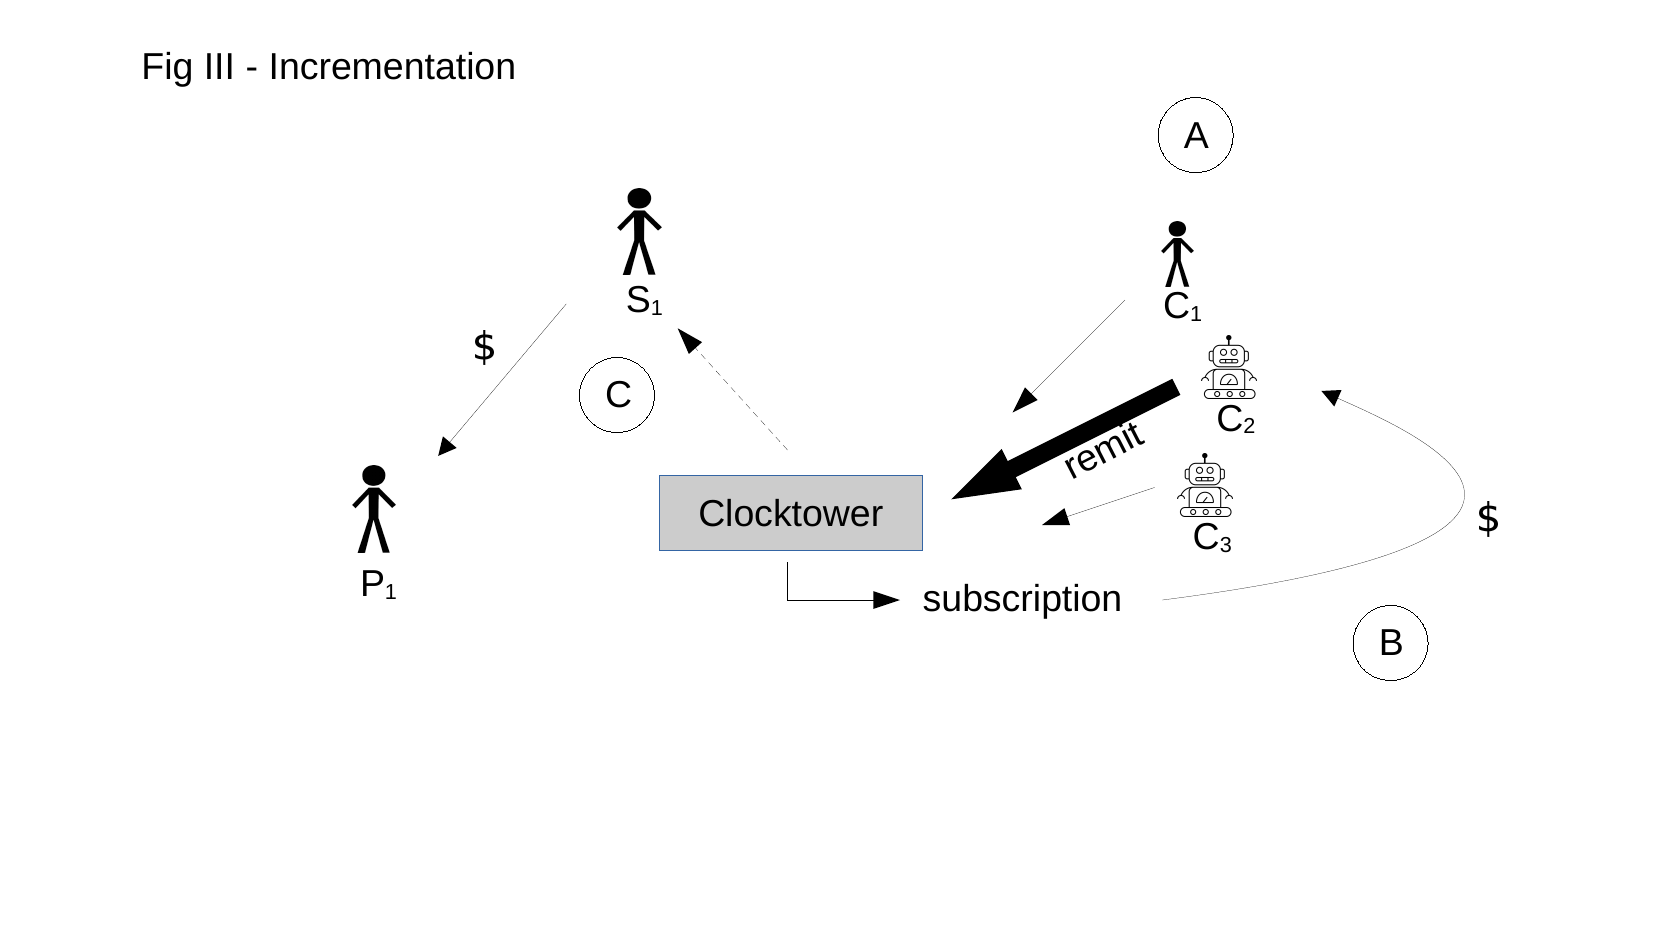

Fig III - Incrementation
A
S1
C1
C
C2
remit
Clocktower
C3
P1
subscription
B